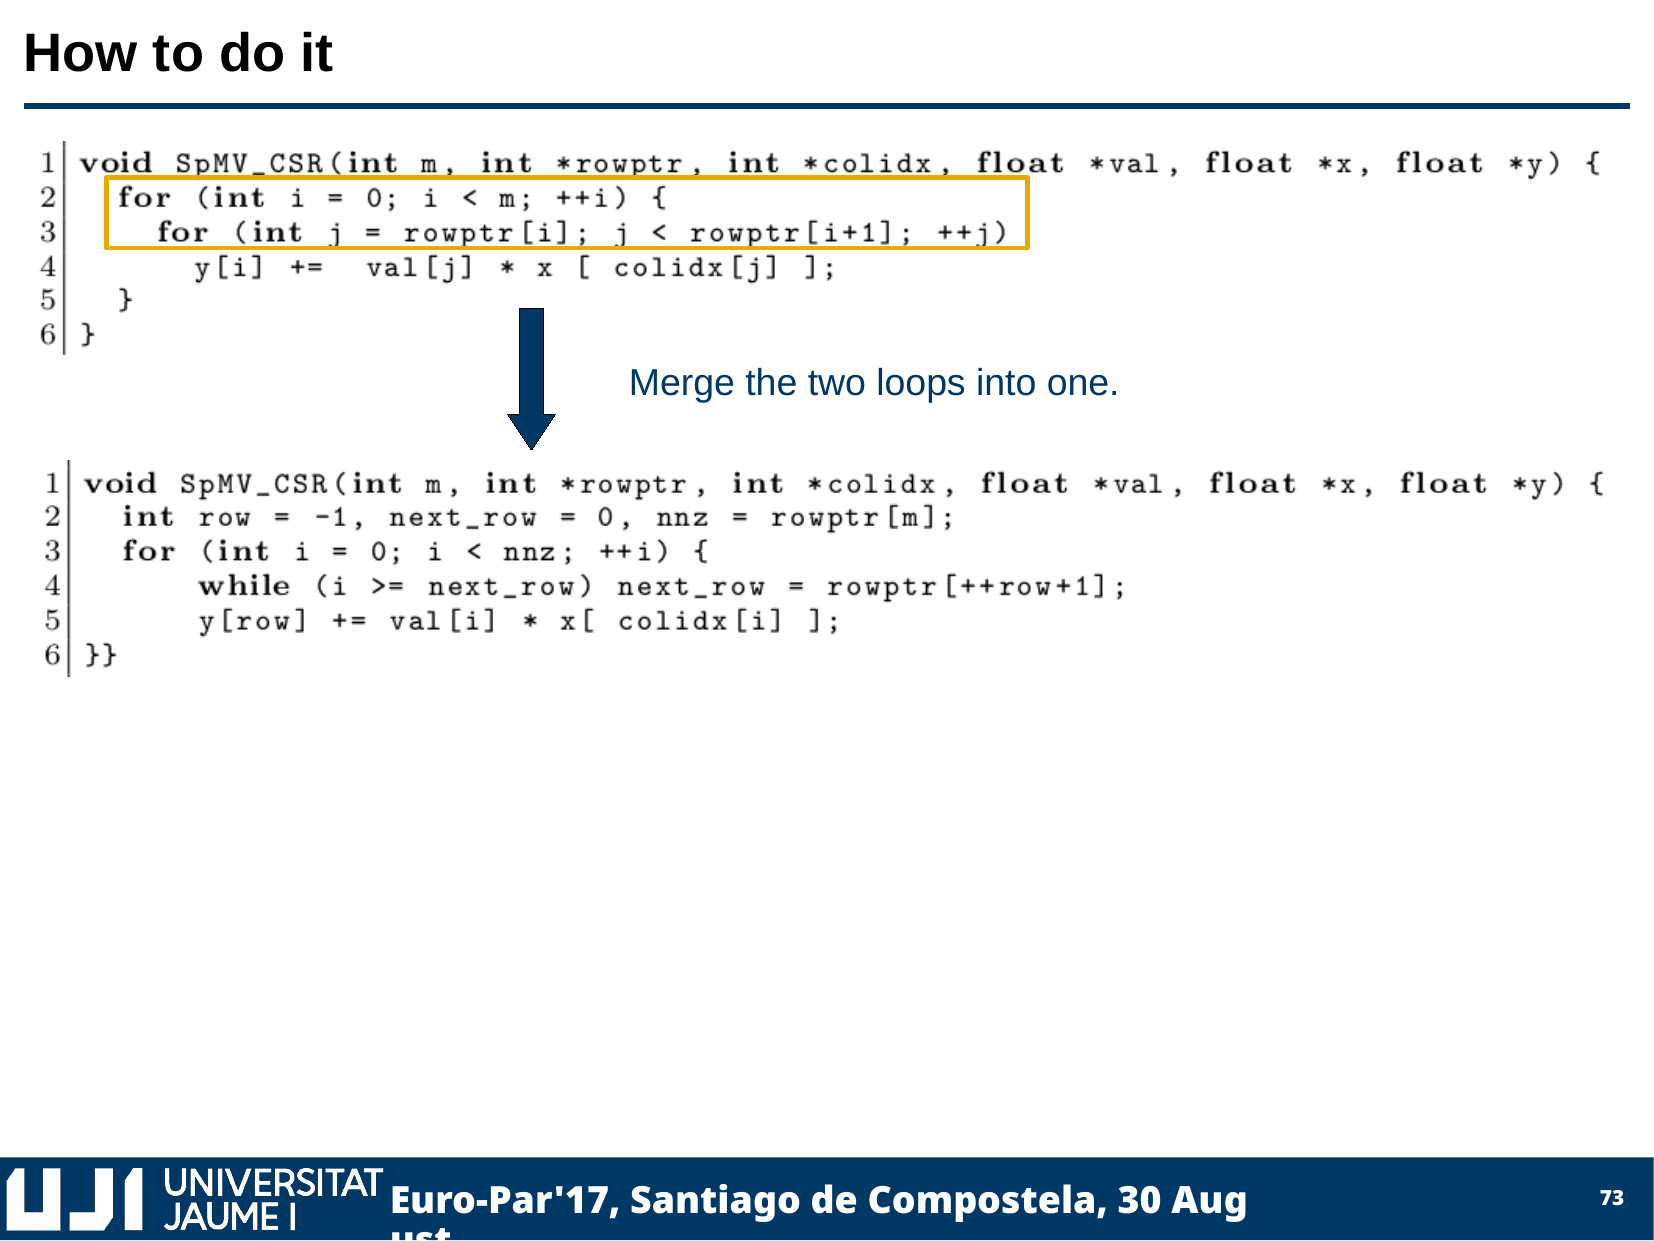

# How to do it
Merge the two loops into one.
Euro-Par'17, Santiago de Compostela, 30 August
73